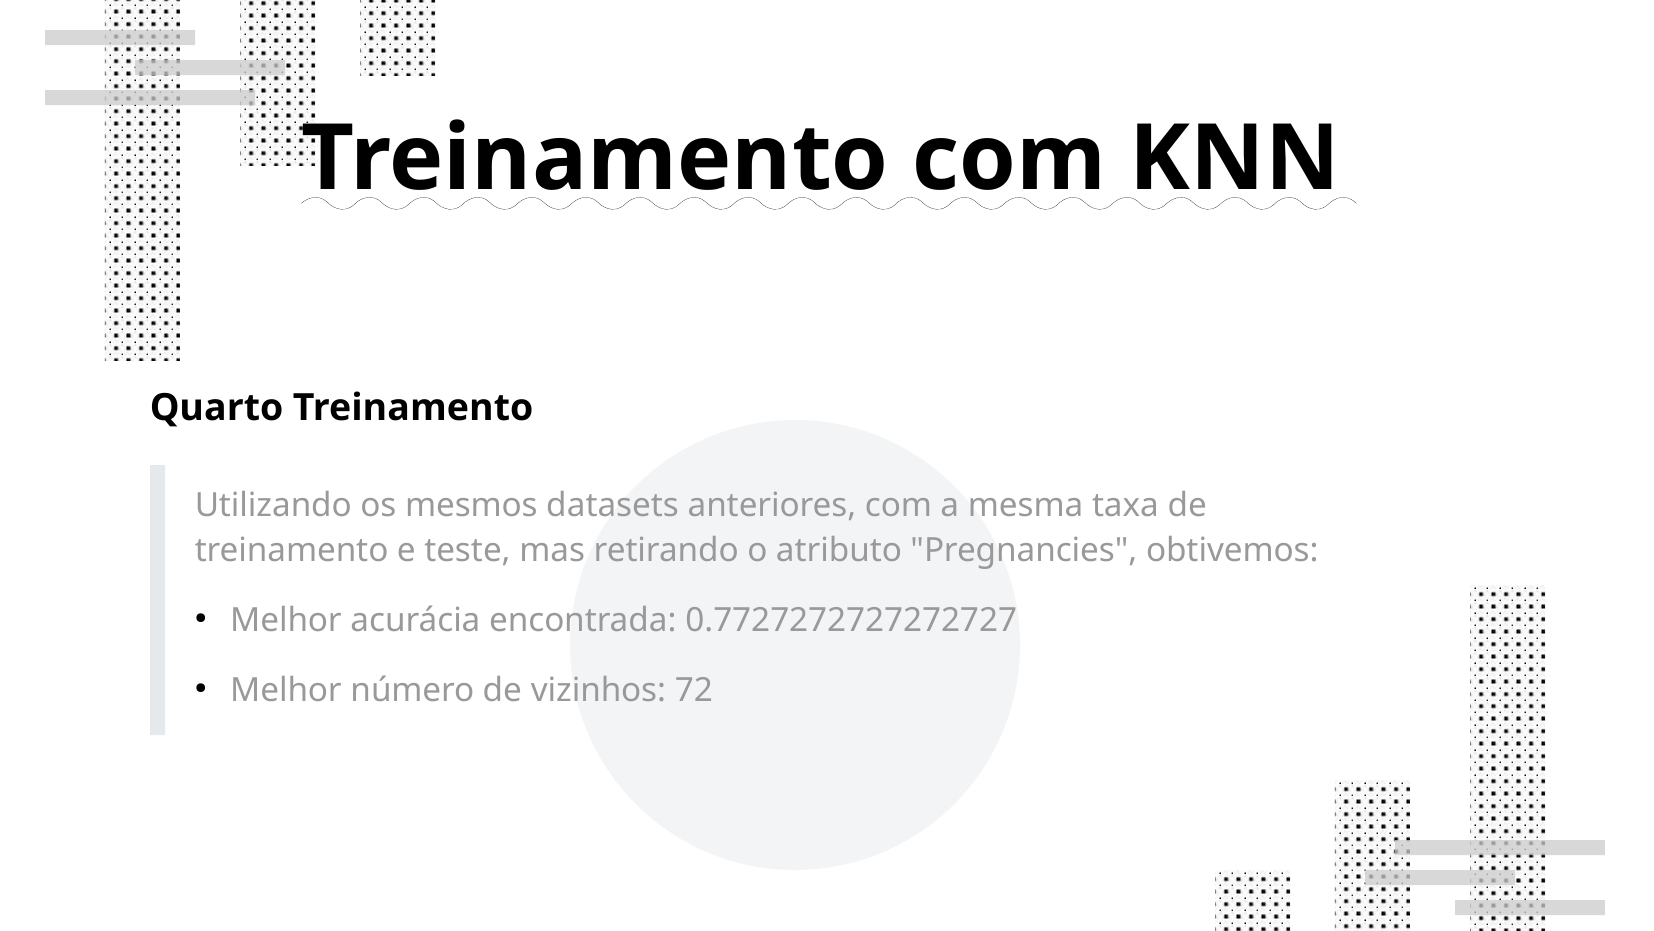

# Treinamento com KNN
Quarto Treinamento
Utilizando os mesmos datasets anteriores, com a mesma taxa de treinamento e teste, mas retirando o atributo "Pregnancies", obtivemos:
Melhor acurácia encontrada: 0.7727272727272727
Melhor número de vizinhos: 72